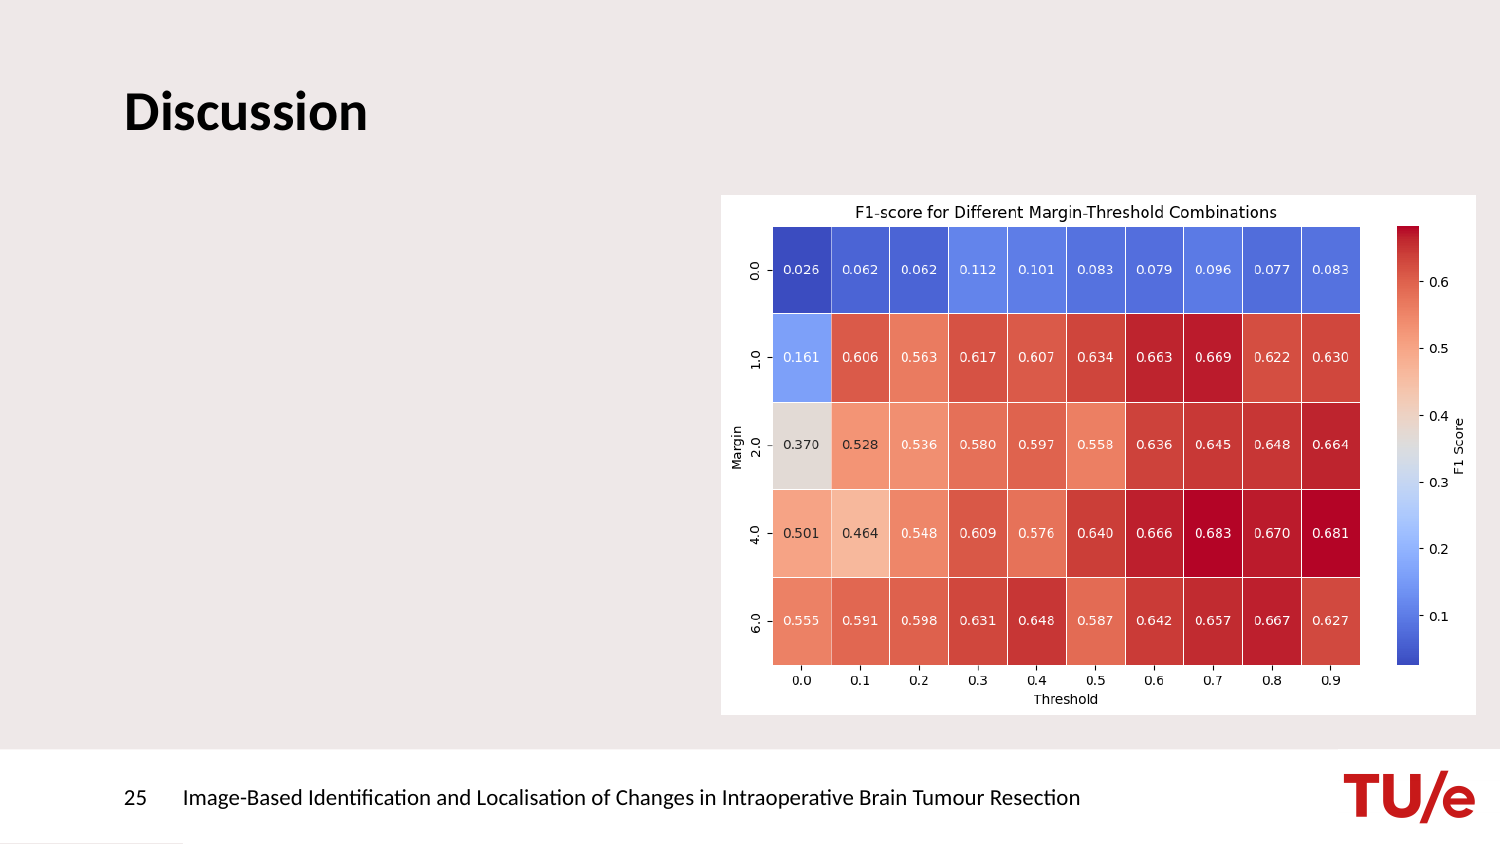

# Discussion
25
Image-Based Identification and Localisation of Changes in Intraoperative Brain Tumour Resection